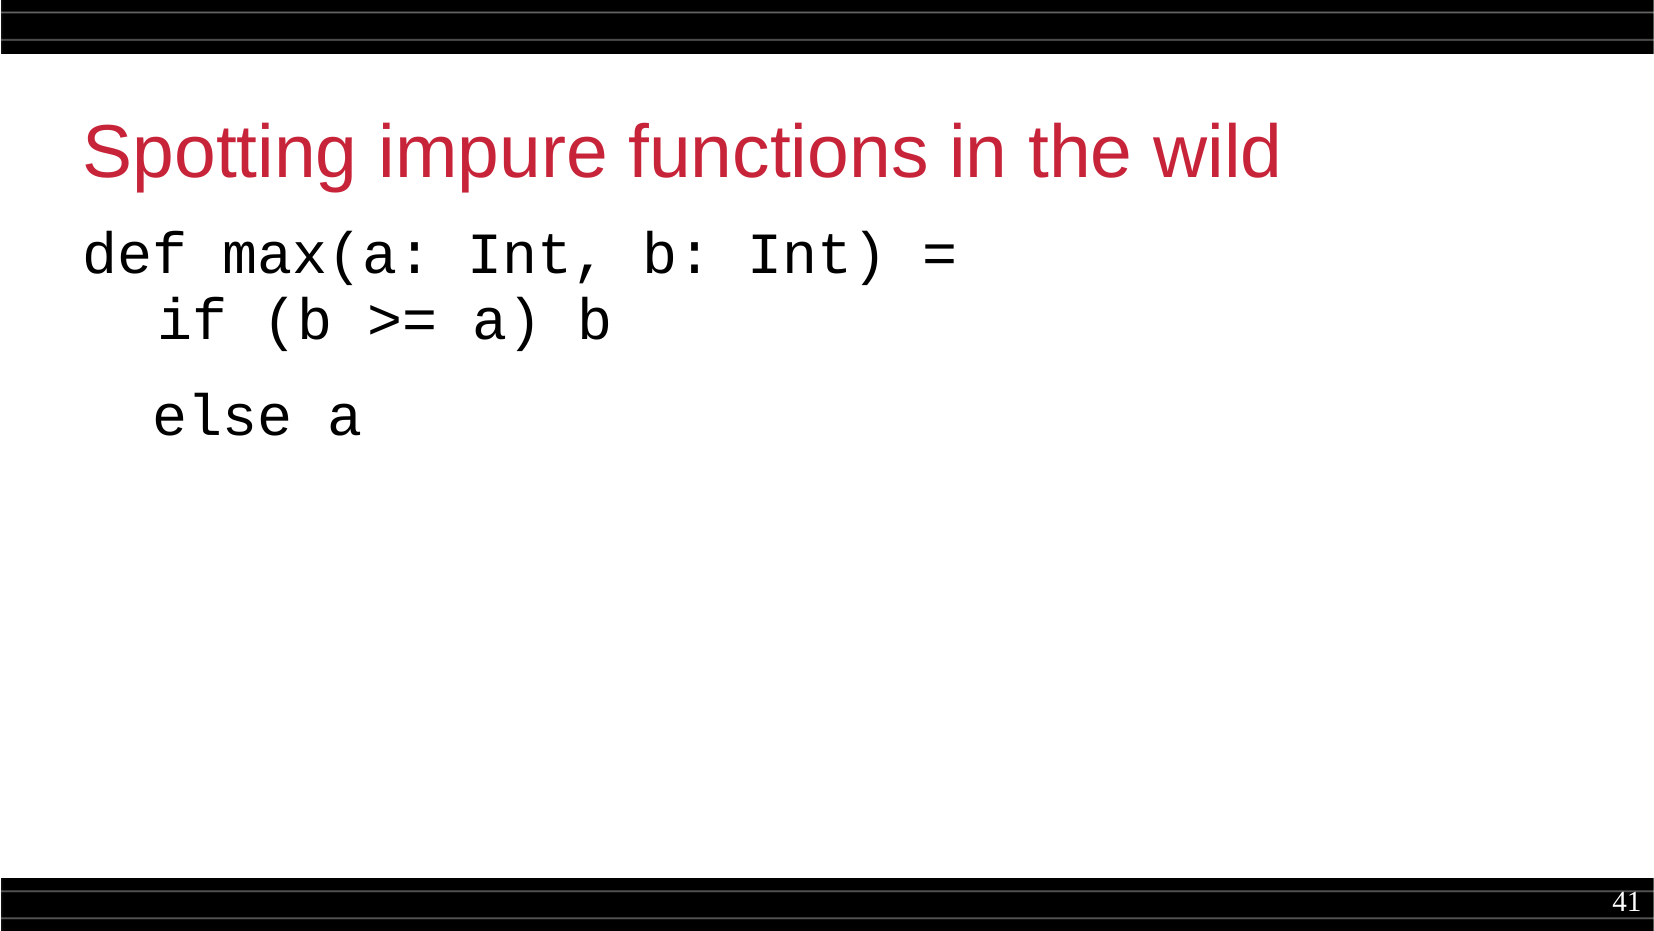

# Spotting impure functions in the wild
def max(a: Int, b: Int) =
	if (b >= a) b
 else a